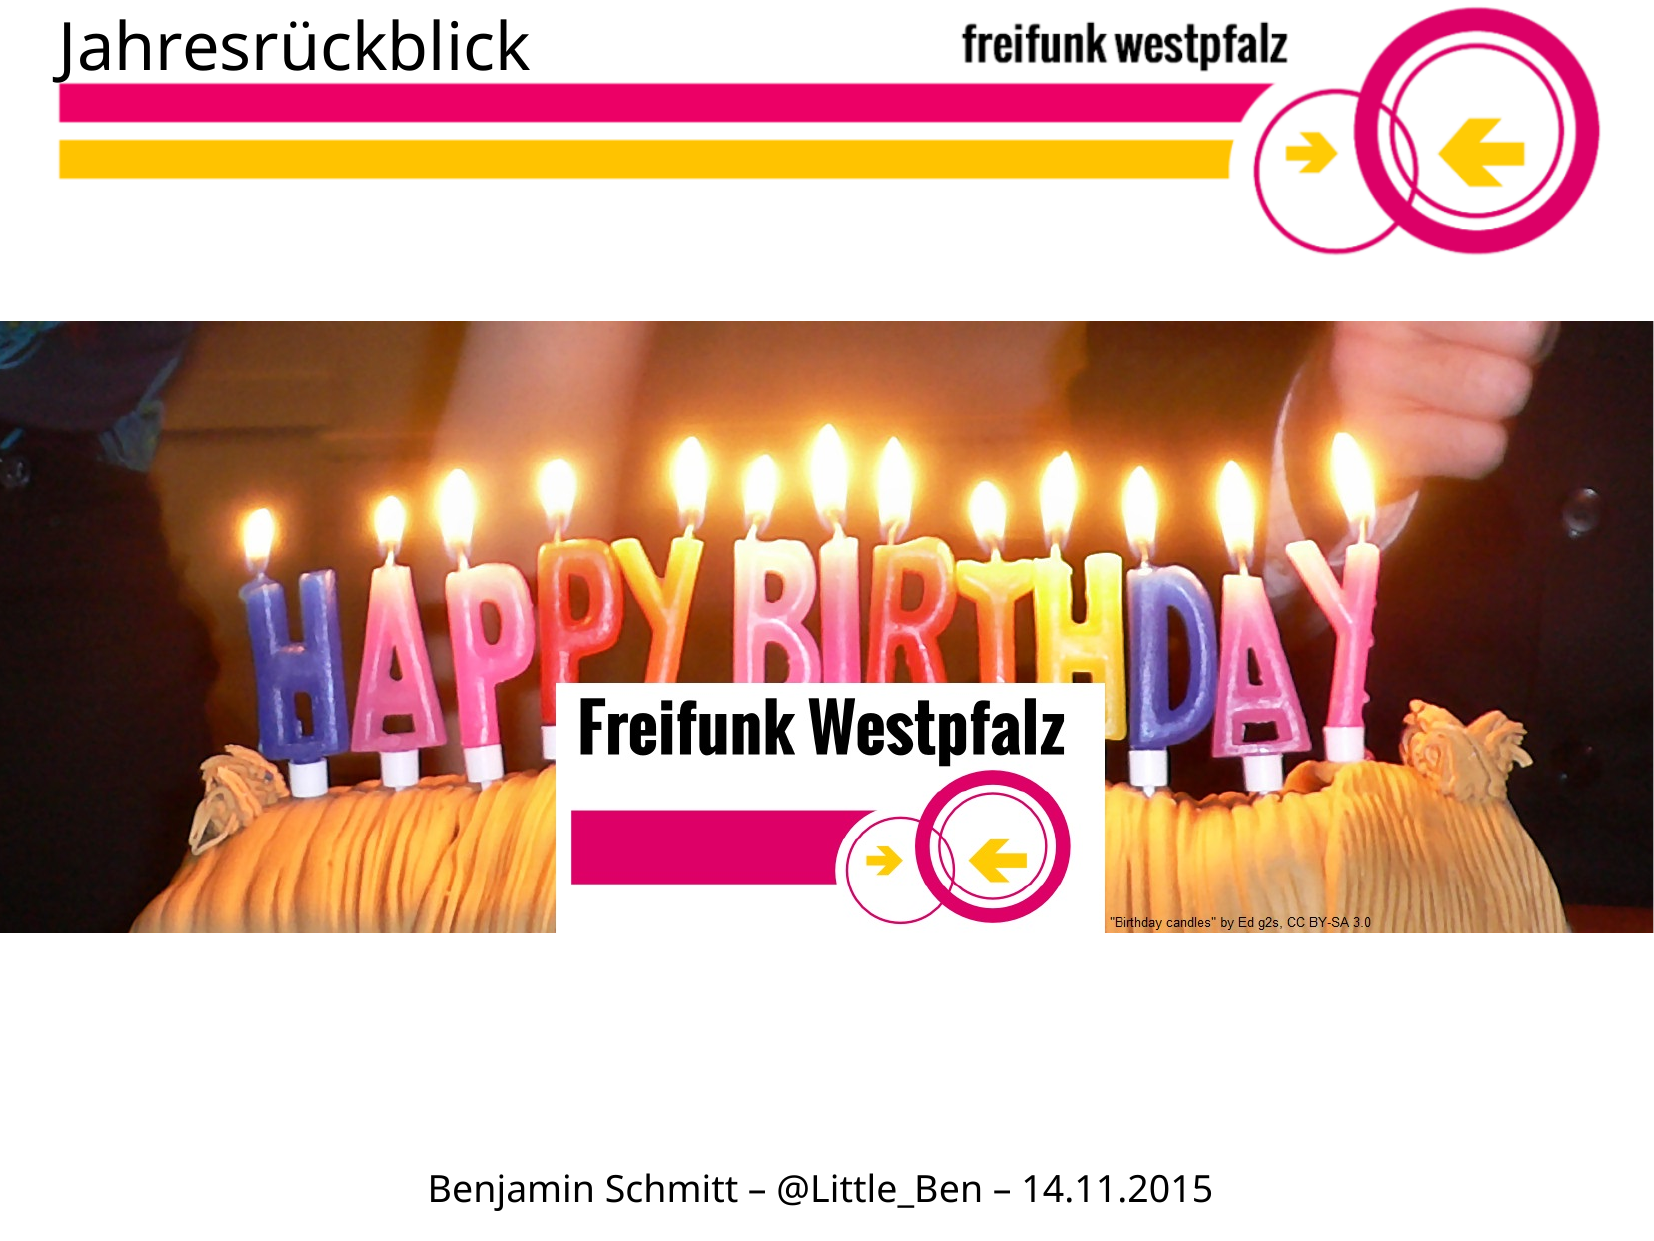

# Jahresrückblick
Benjamin Schmitt – @Little_Ben – 14.11.2015